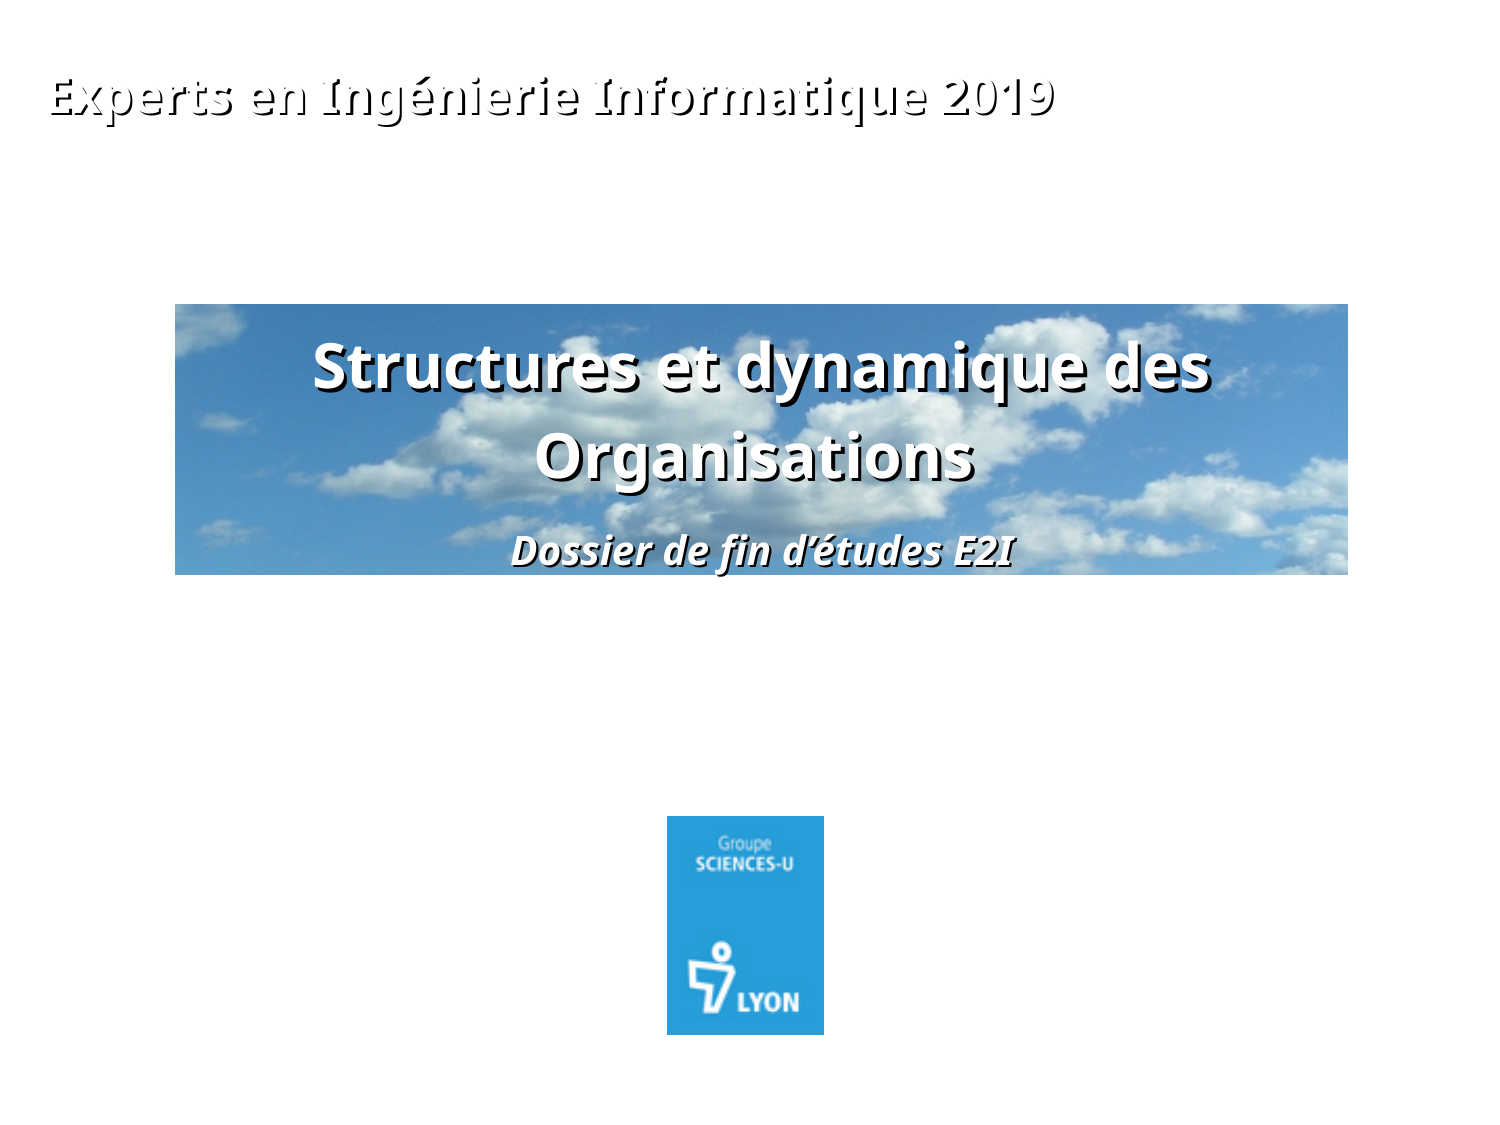

Experts en Ingénierie Informatique 2019
#
Structures et dynamique des Organisations
Dossier de fin d’études E2I